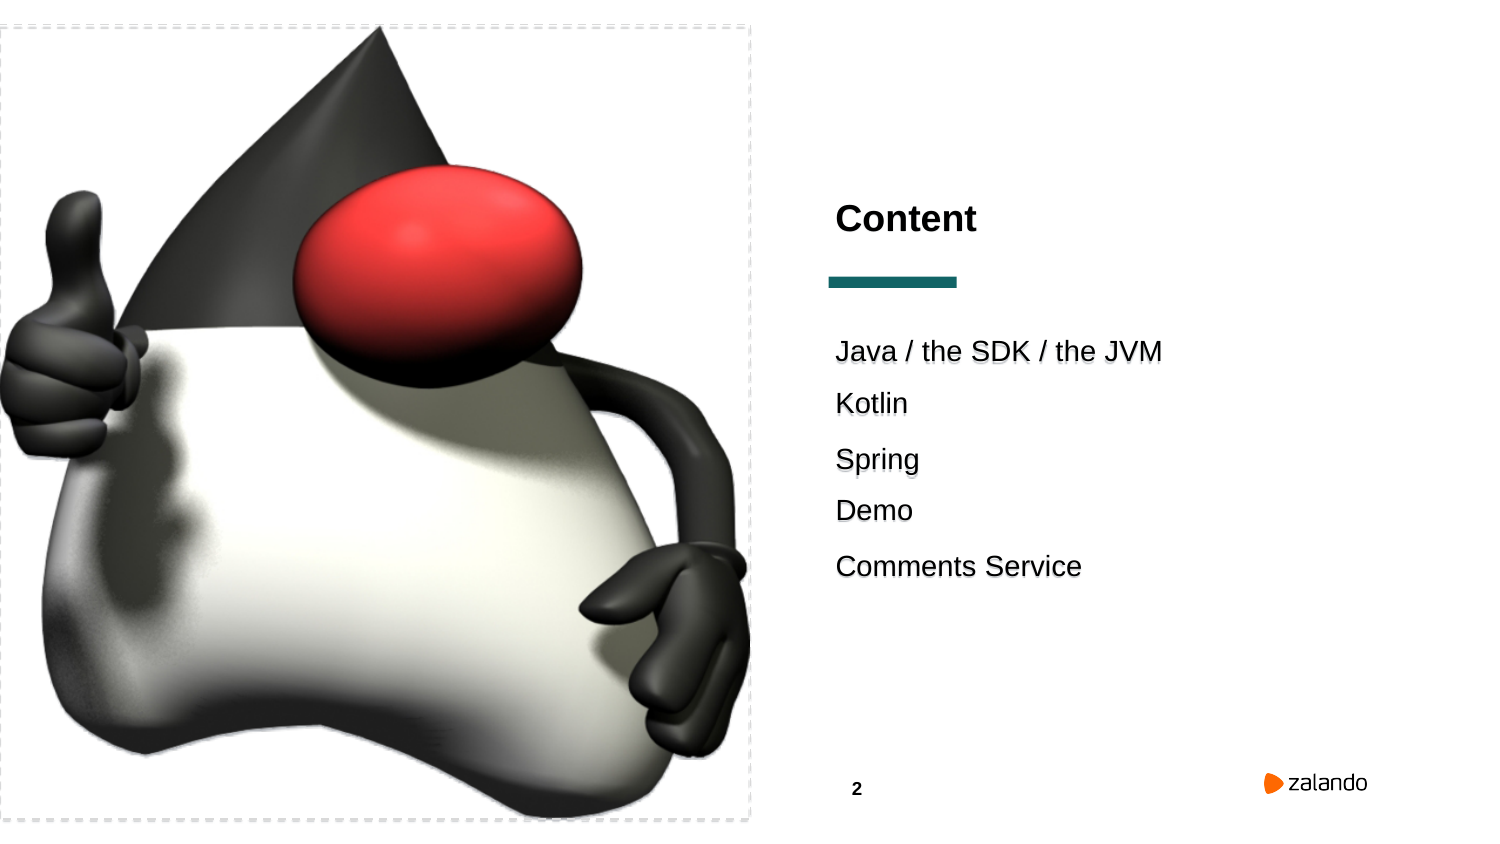

Content
Java / the SDK / the JVM
Kotlin
Spring
# Demo
Comments Service